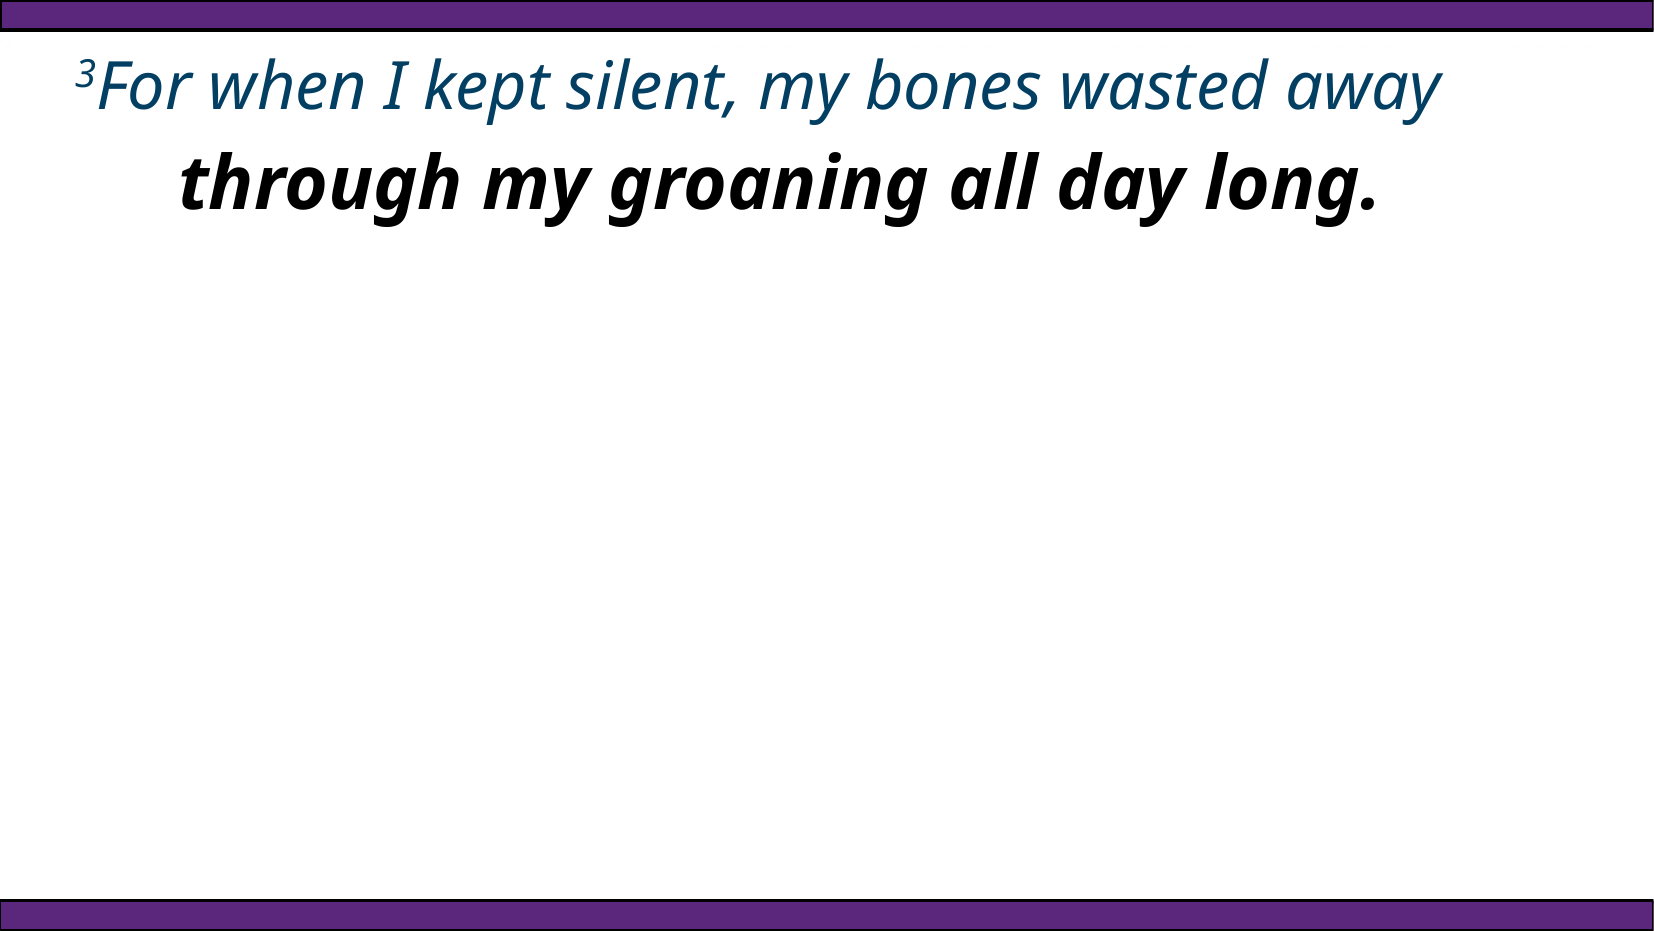

3For when I kept silent, my bones wasted away
 through my groaning all day long.